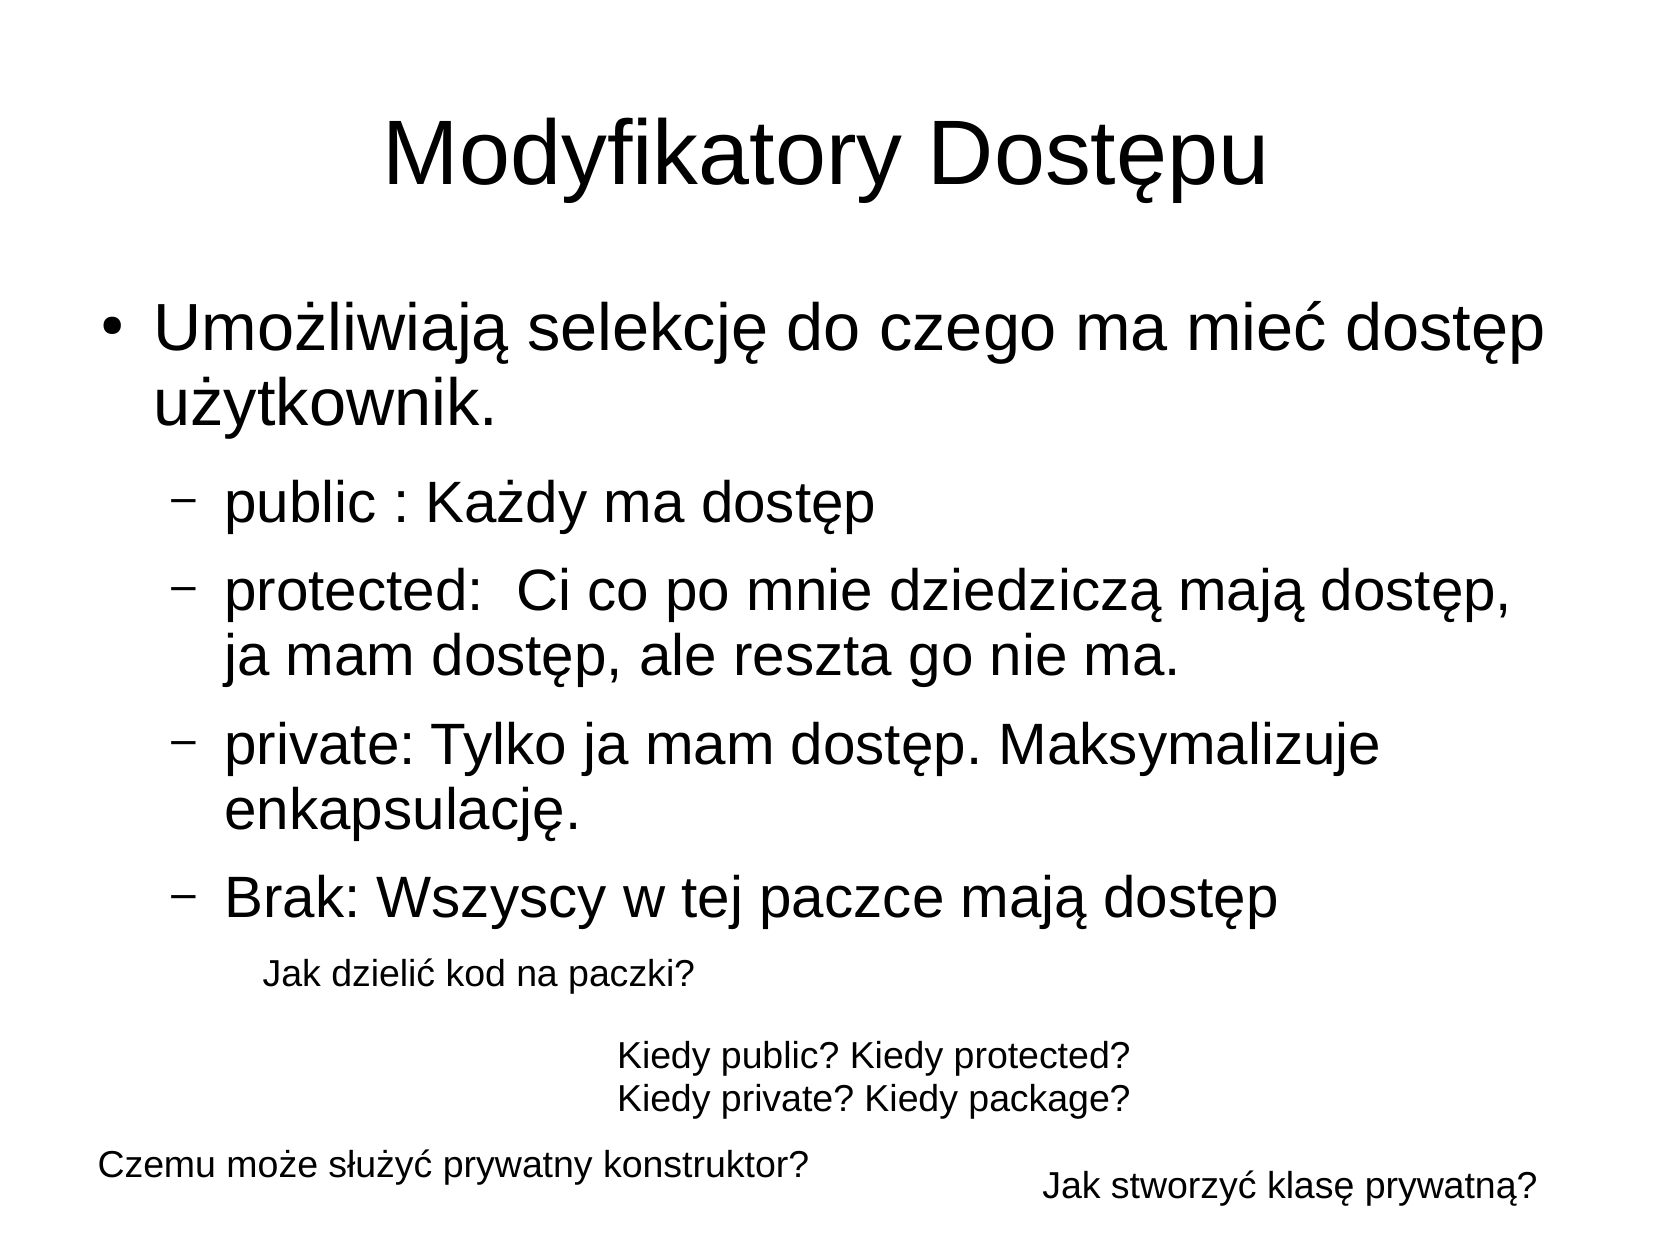

# Modyfikatory Dostępu
Umożliwiają selekcję do czego ma mieć dostęp użytkownik.
public : Każdy ma dostęp
protected: Ci co po mnie dziedziczą mają dostęp, ja mam dostęp, ale reszta go nie ma.
private: Tylko ja mam dostęp. Maksymalizuje enkapsulację.
Brak: Wszyscy w tej paczce mają dostęp
Jak dzielić kod na paczki?
Kiedy public? Kiedy protected? Kiedy private? Kiedy package?
Czemu może służyć prywatny konstruktor?
Jak stworzyć klasę prywatną?